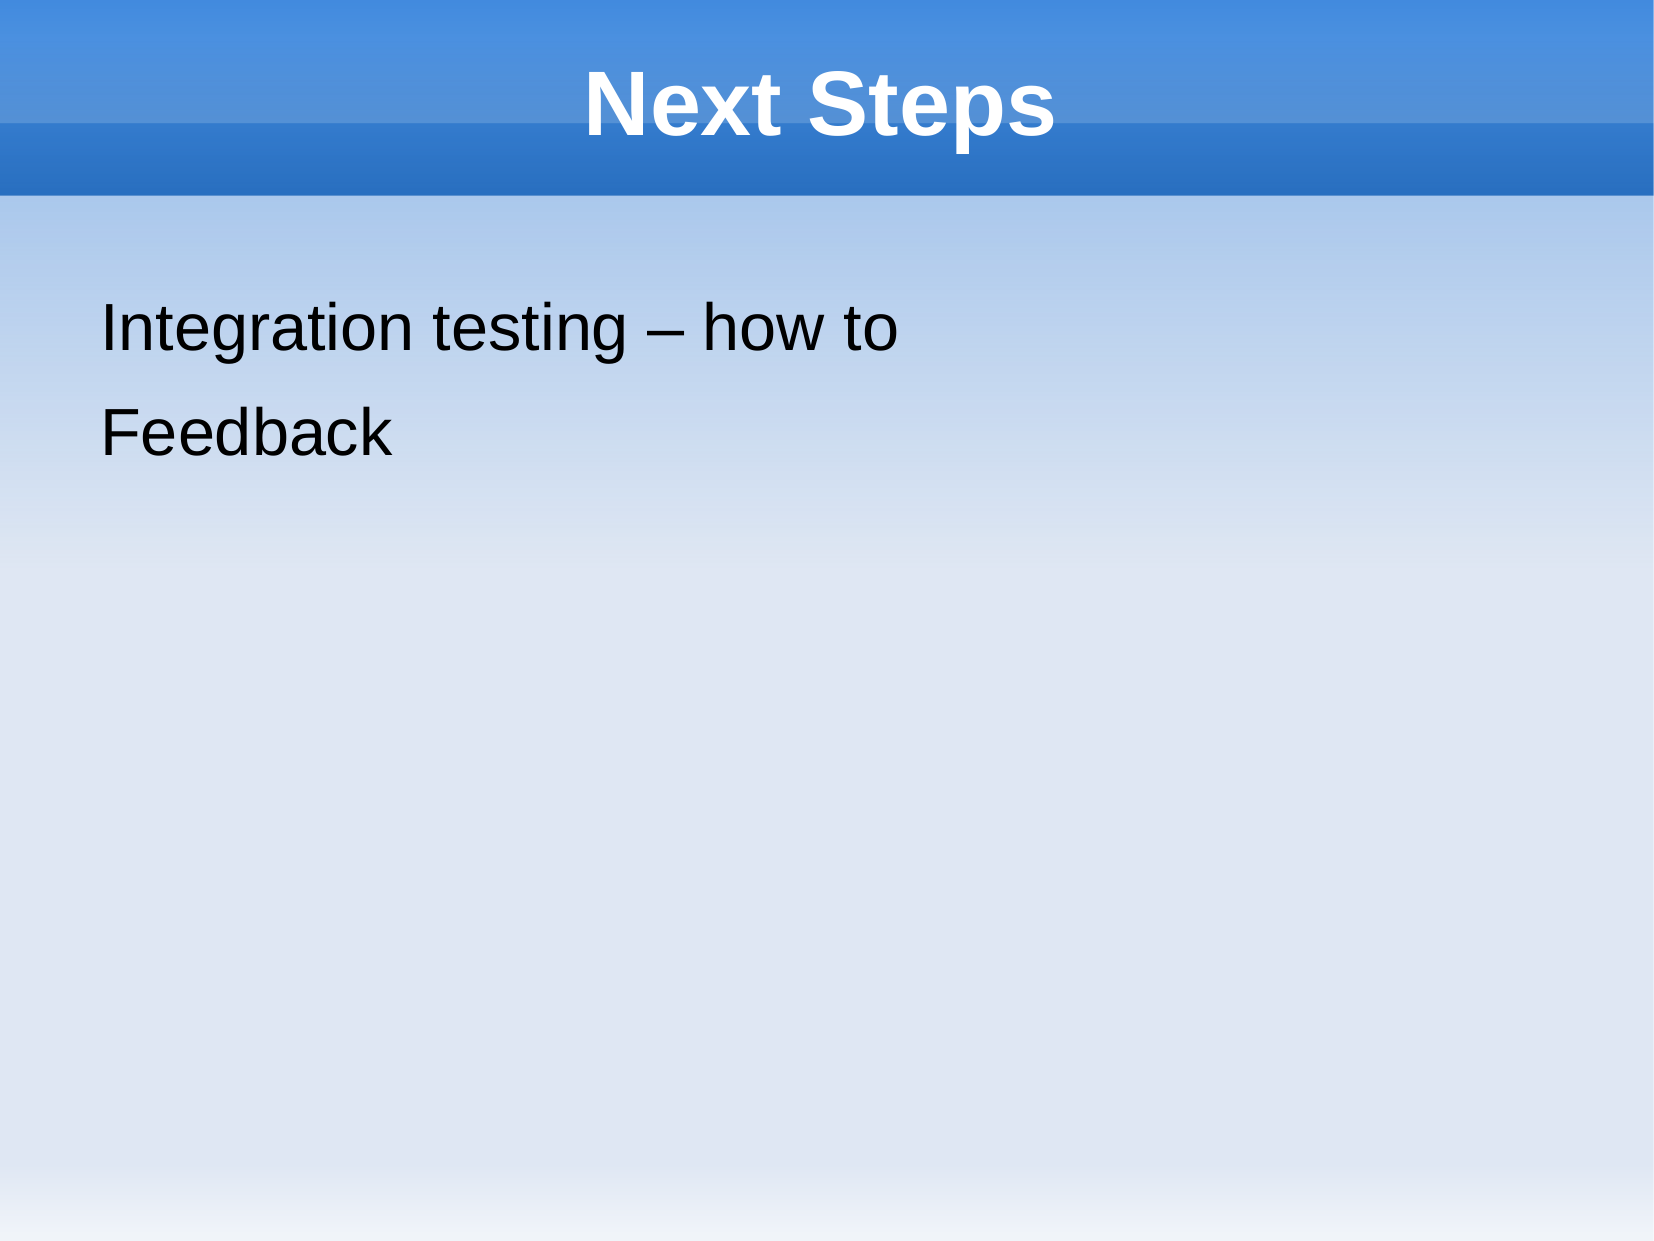

# Next Steps
Integration testing – how to
Feedback